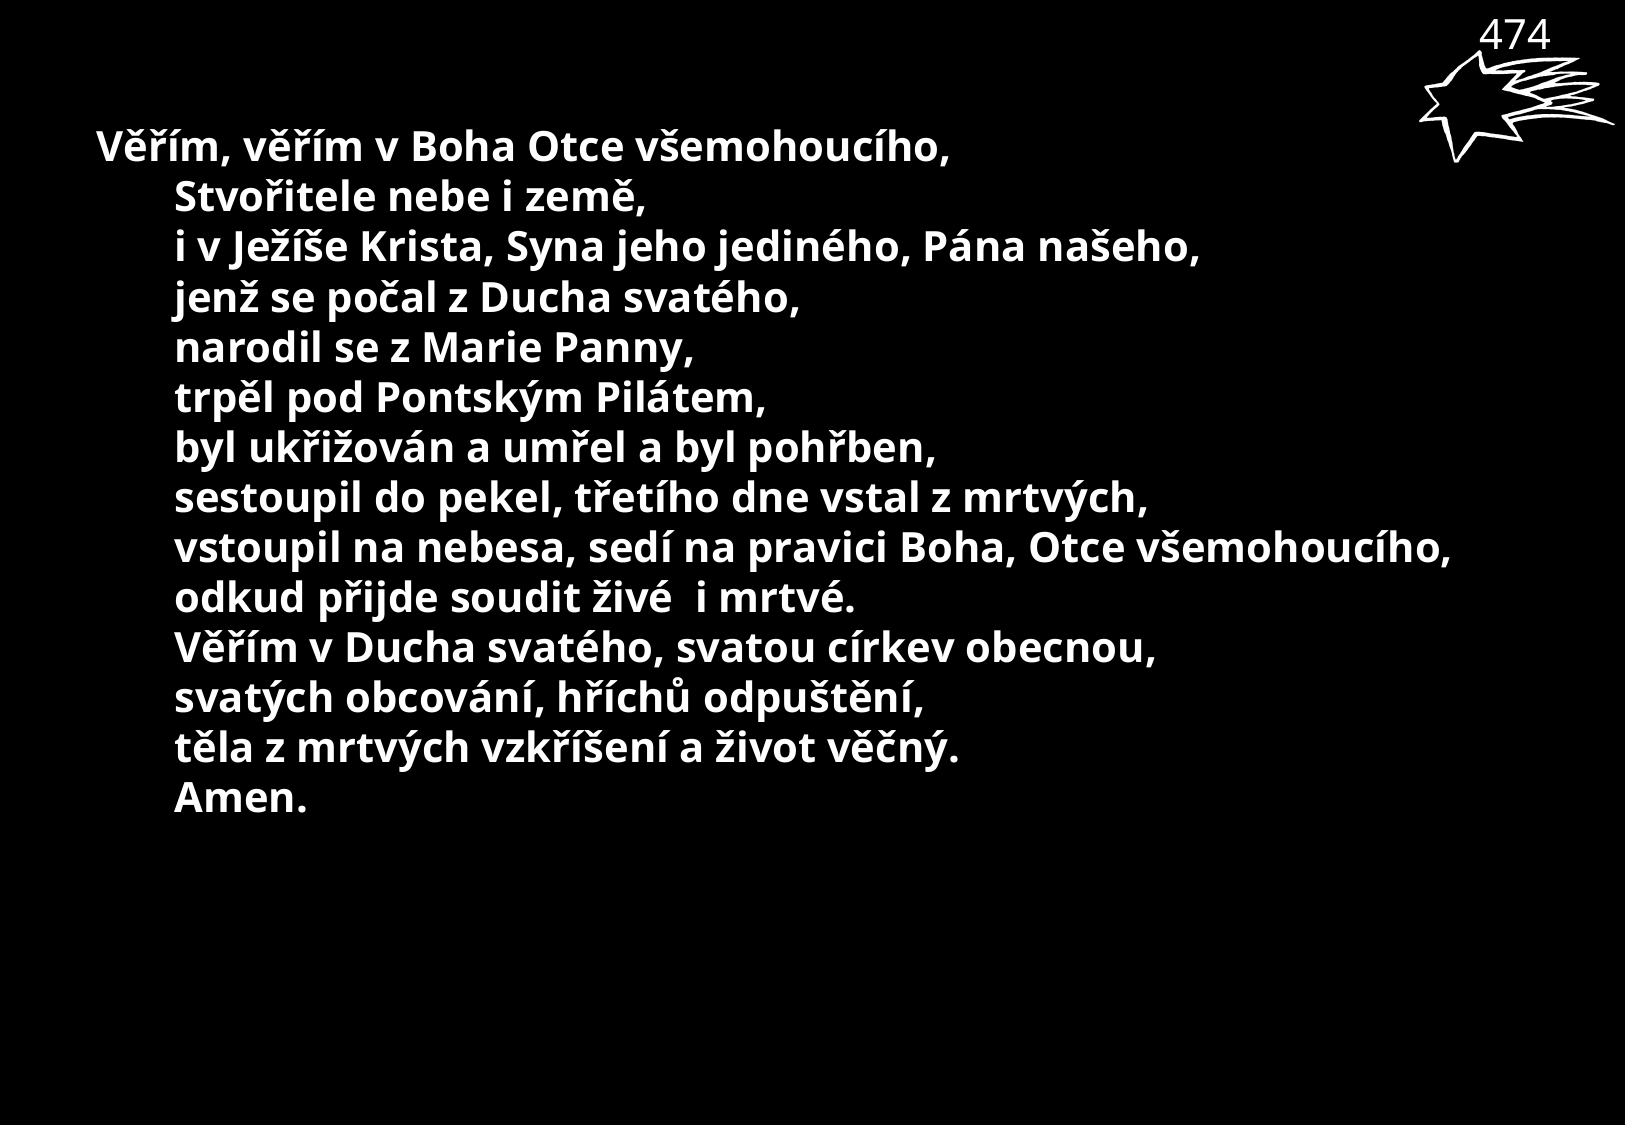

474
# Věřím, věřím v Boha Otce všemohoucího, Stvořitele nebe i země, i v Ježíše Krista, Syna jeho jediného, Pána našeho, jenž se počal z Ducha svatého, narodil se z Marie Panny, trpěl pod Pontským Pilátem, byl ukřižován a umřel a byl pohřben, sestoupil do pekel, třetího dne vstal z mrtvých, vstoupil na nebesa, sedí na pravici Boha, Otce všemohoucího, odkud přijde soudit živé i mrtvé. Věřím v Ducha svatého, svatou církev obecnou, svatých obcování, hříchů odpuštění, těla z mrtvých vzkříšení a život věčný. Amen.